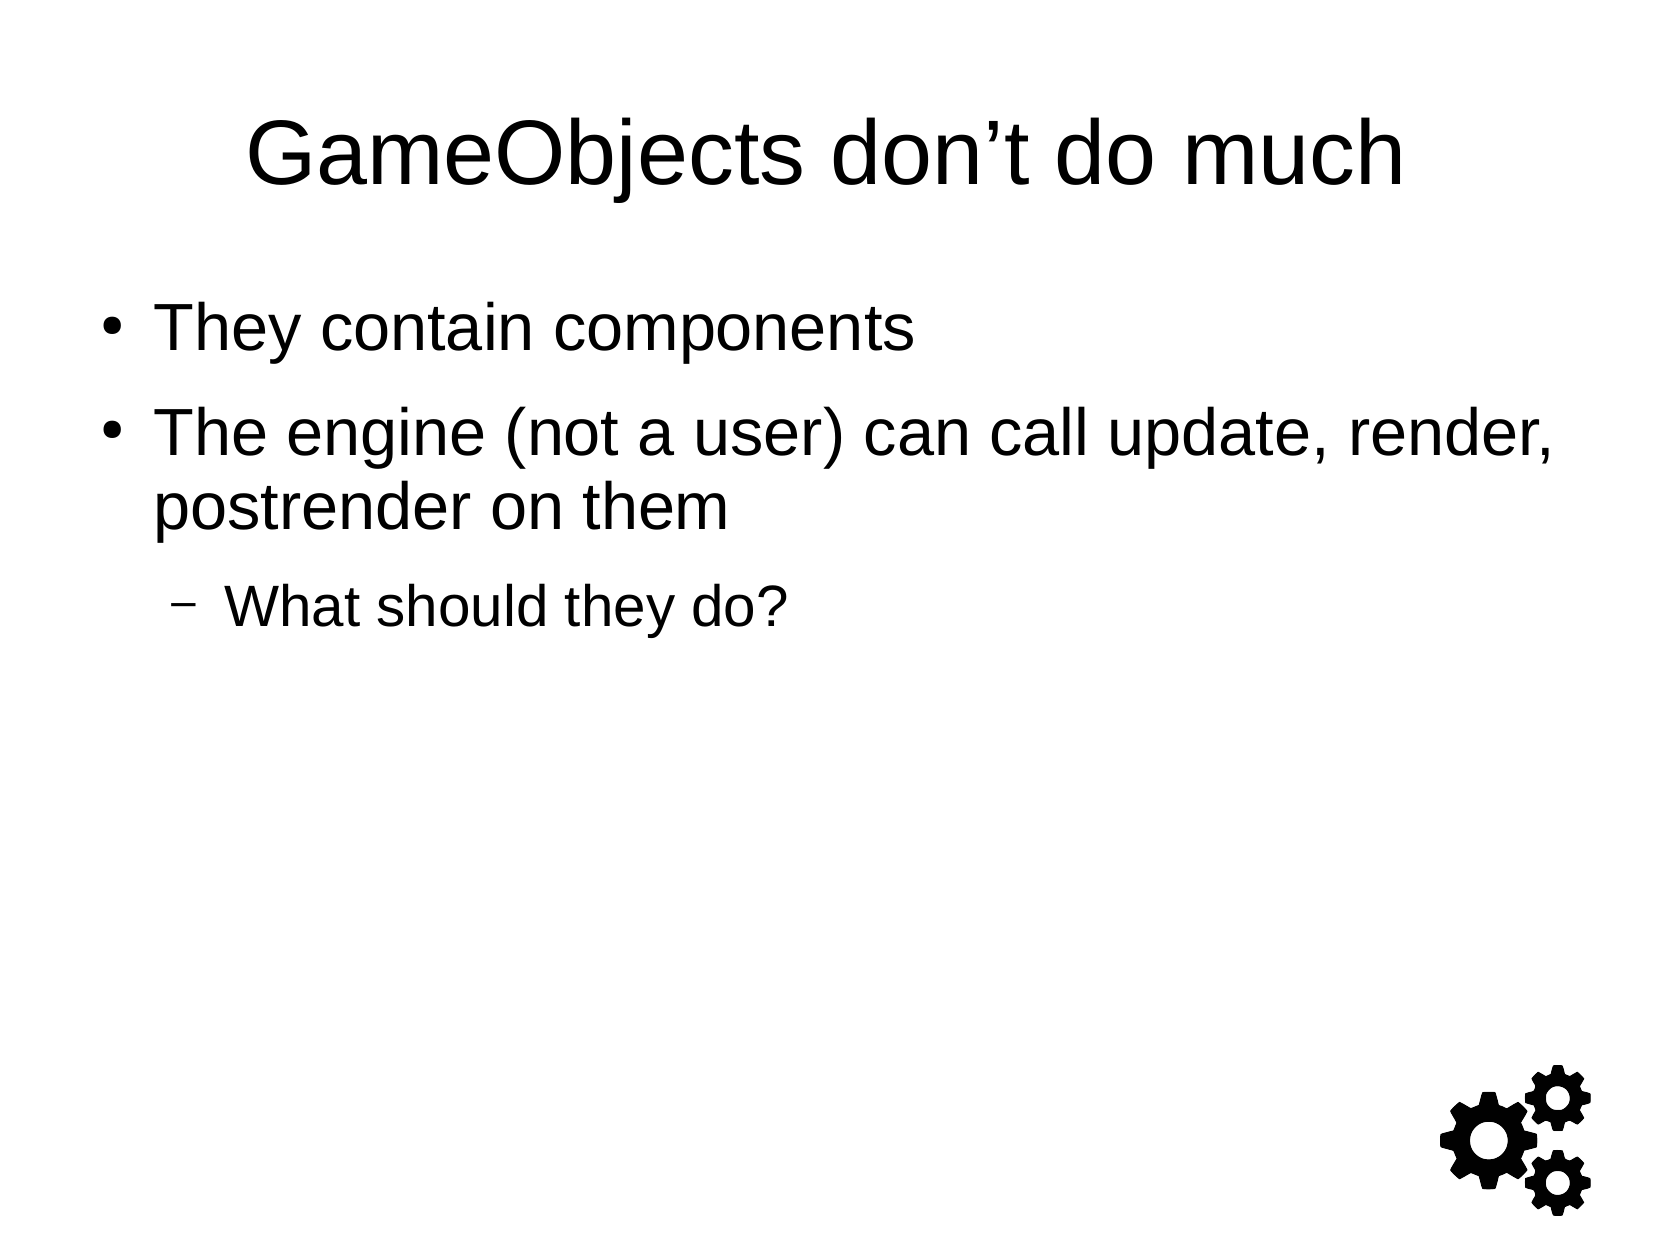

# GameObjects don’t do much
They contain components
The engine (not a user) can call update, render, postrender on them
What should they do?